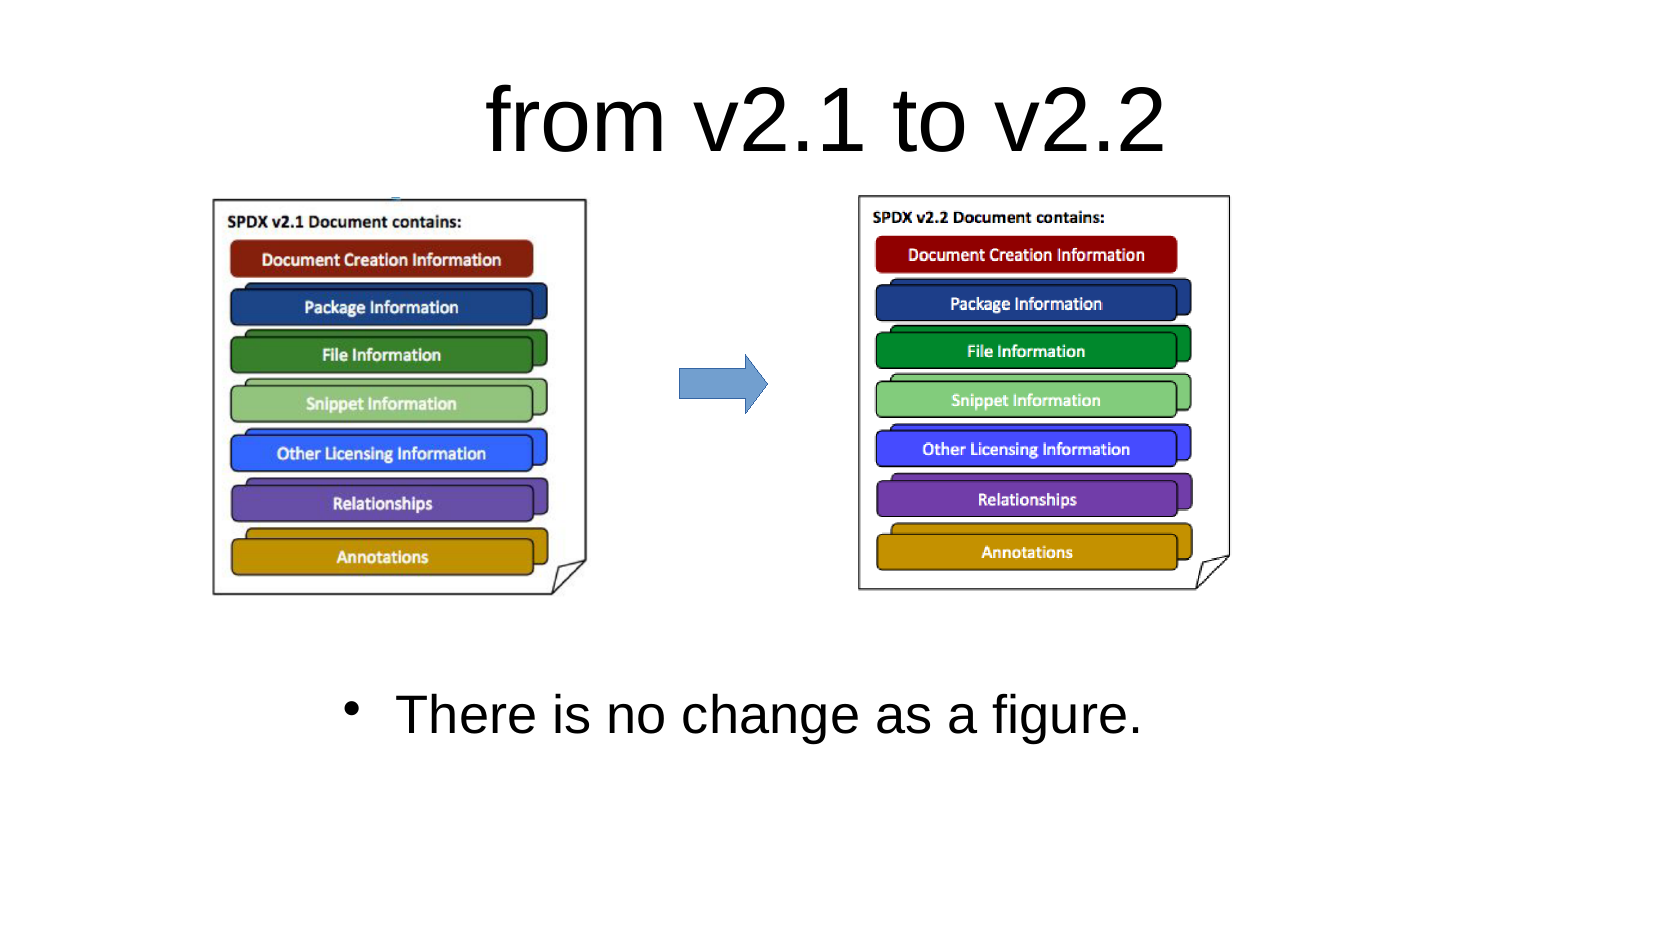

# from v2.1 to v2.2
There is no change as a figure.